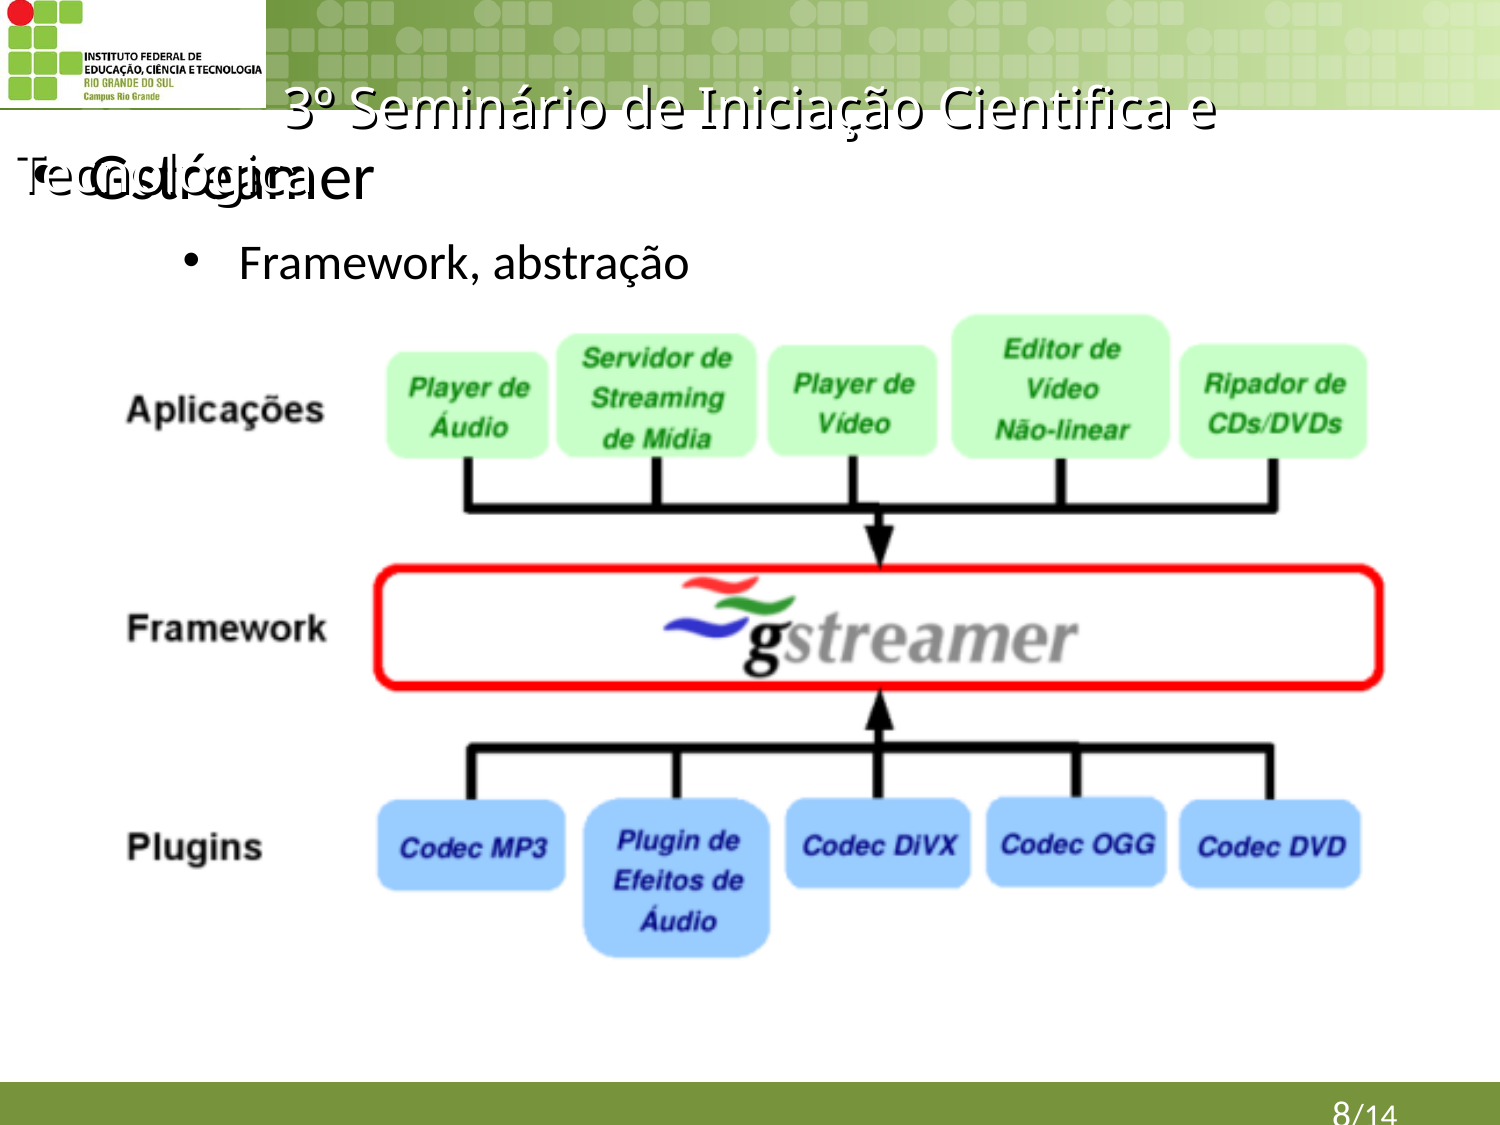

3º Seminário de Iniciação Cientifica e Tecnológica
# Gstreamer
Framework, abstração
Streaming de vídeo para uma Plataforma Experimental em Robótica Subaquática